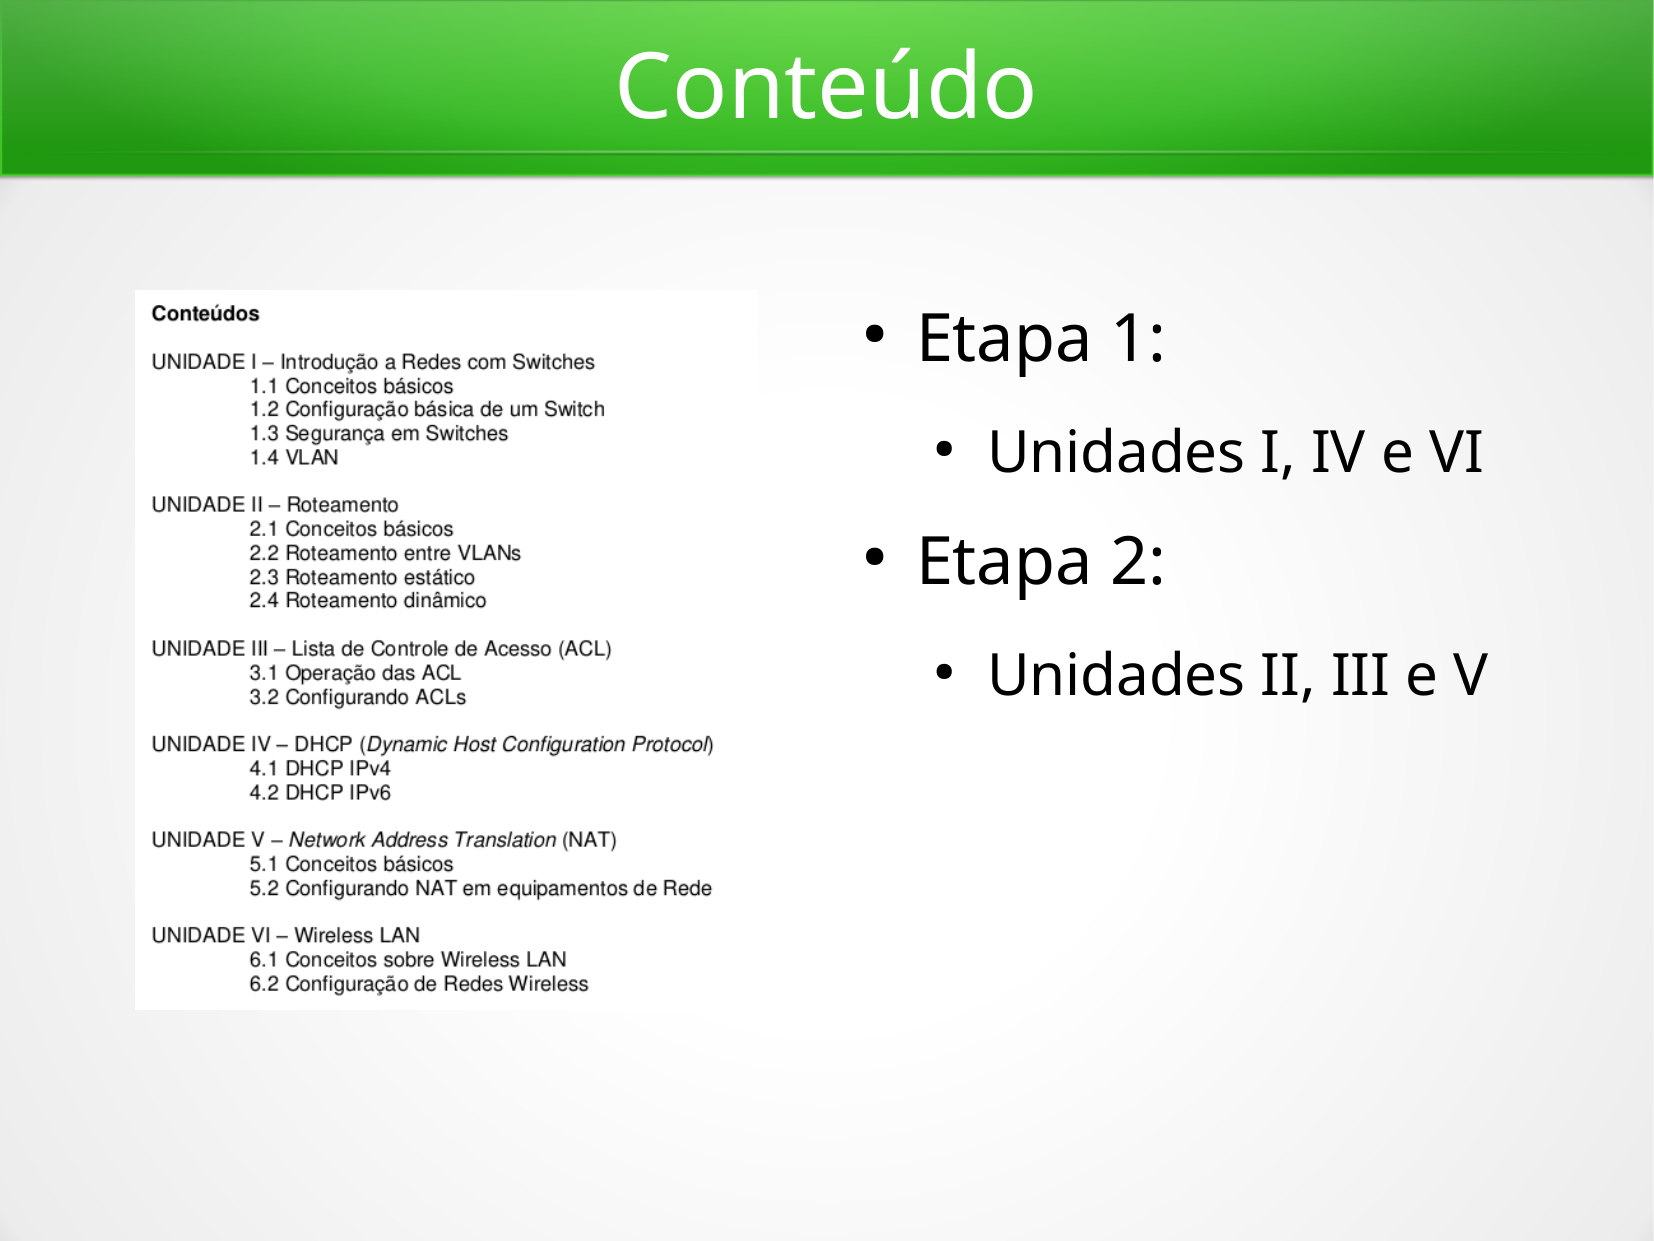

# Conteúdo
Etapa 1:
Unidades I, IV e VI
Etapa 2:
Unidades II, III e V